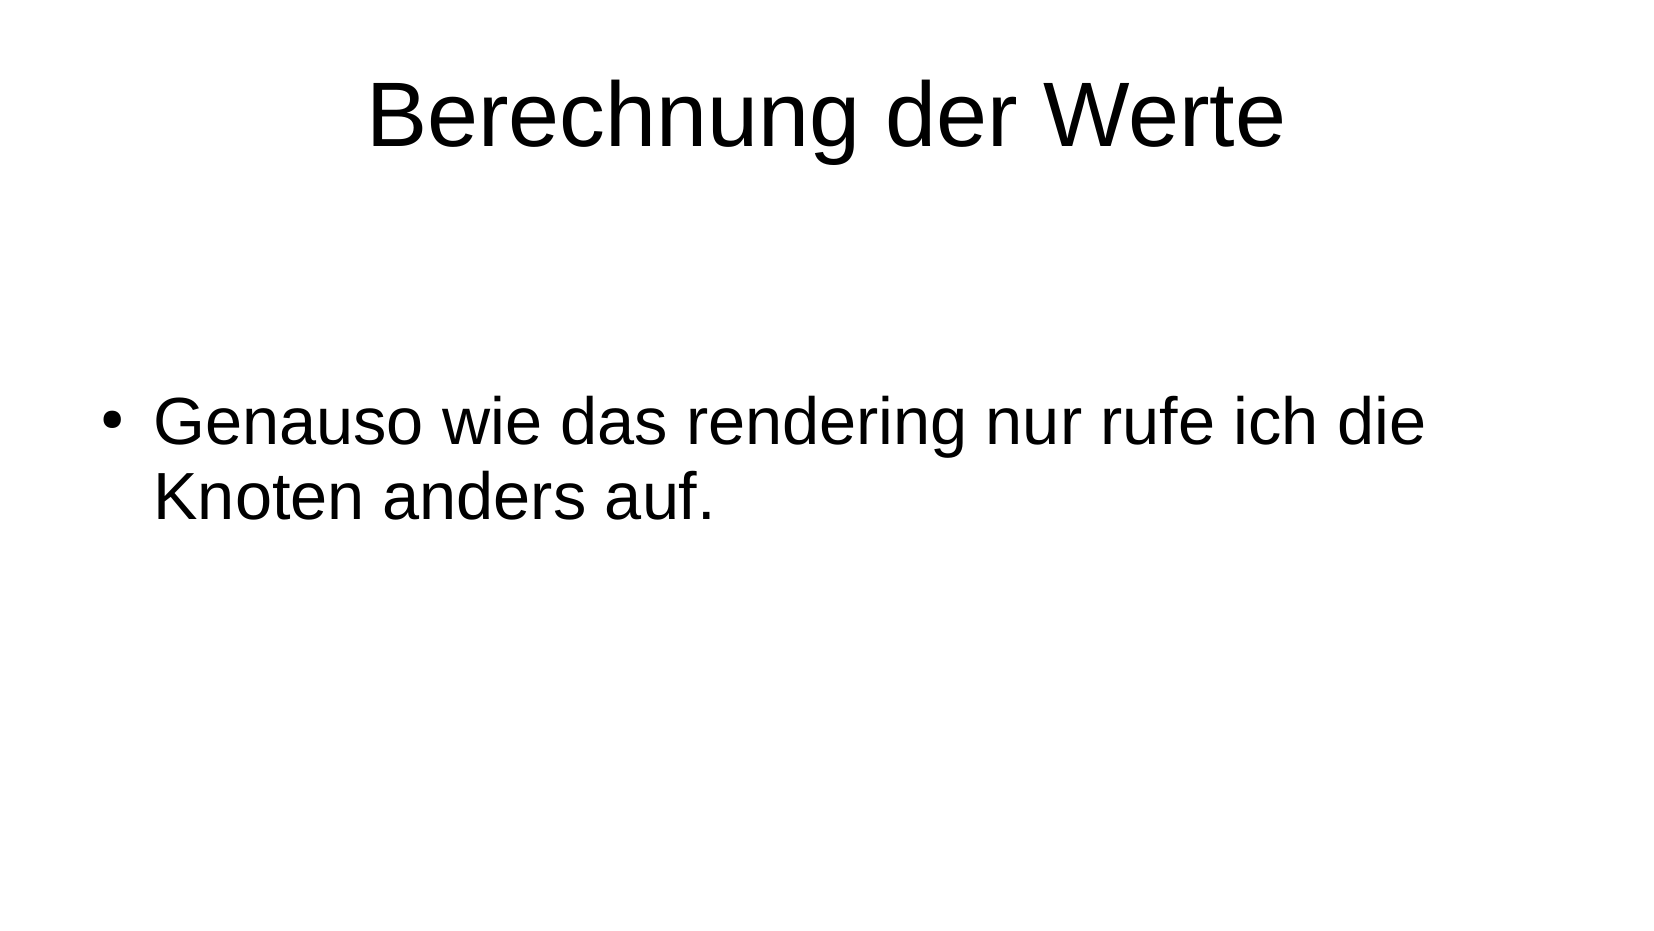

# Berechnung der Werte
Genauso wie das rendering nur rufe ich die Knoten anders auf.